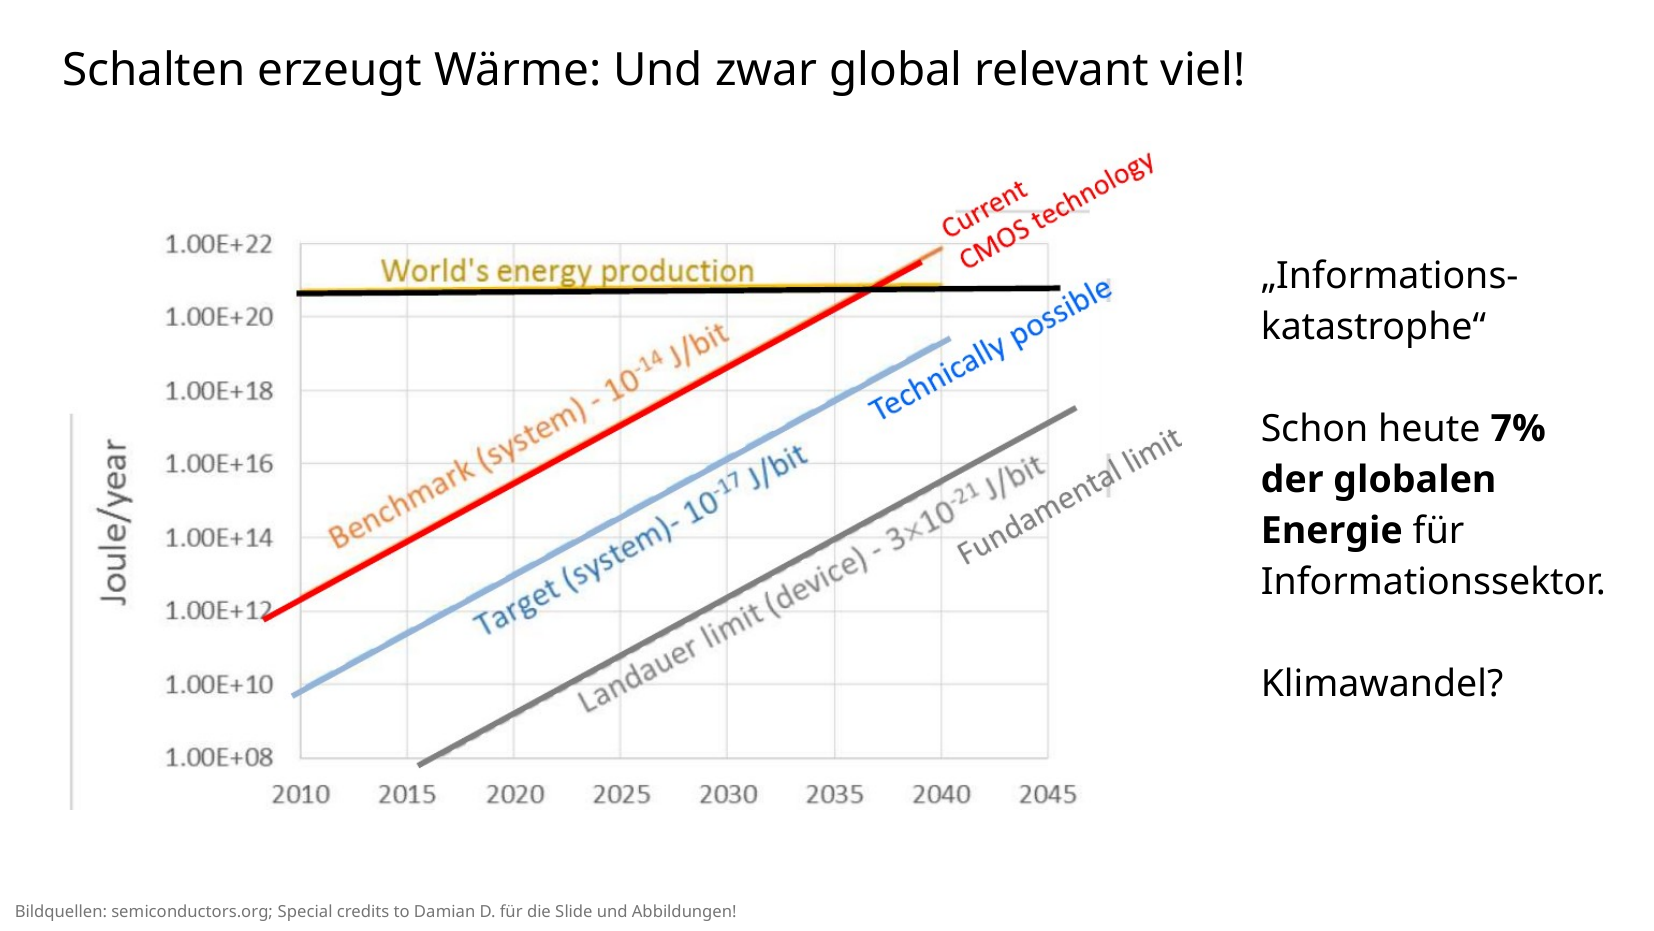

Schalten erzeugt Wärme: Und zwar global relevant viel!
„Informations-katastrophe“
Schon heute 7% der globalen Energie für Informationssektor.
Klimawandel?
Bildquellen: semiconductors.org; Special credits to Damian D. für die Slide und Abbildungen!